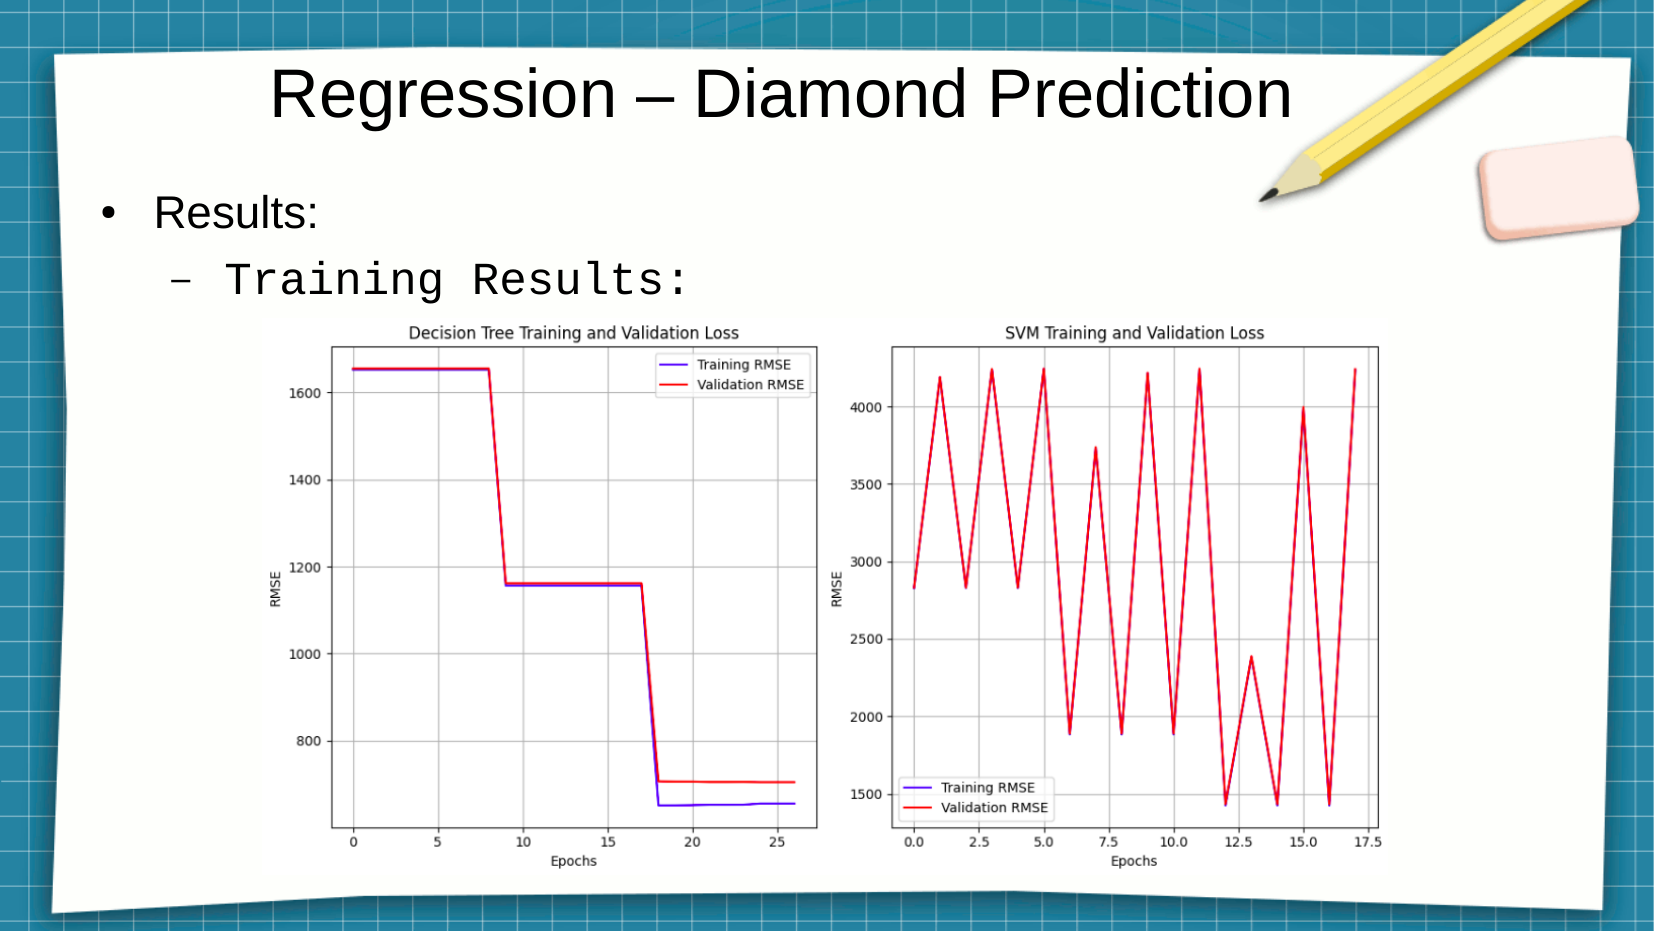

# Regression – Diamond Prediction
Results:
Training Results: